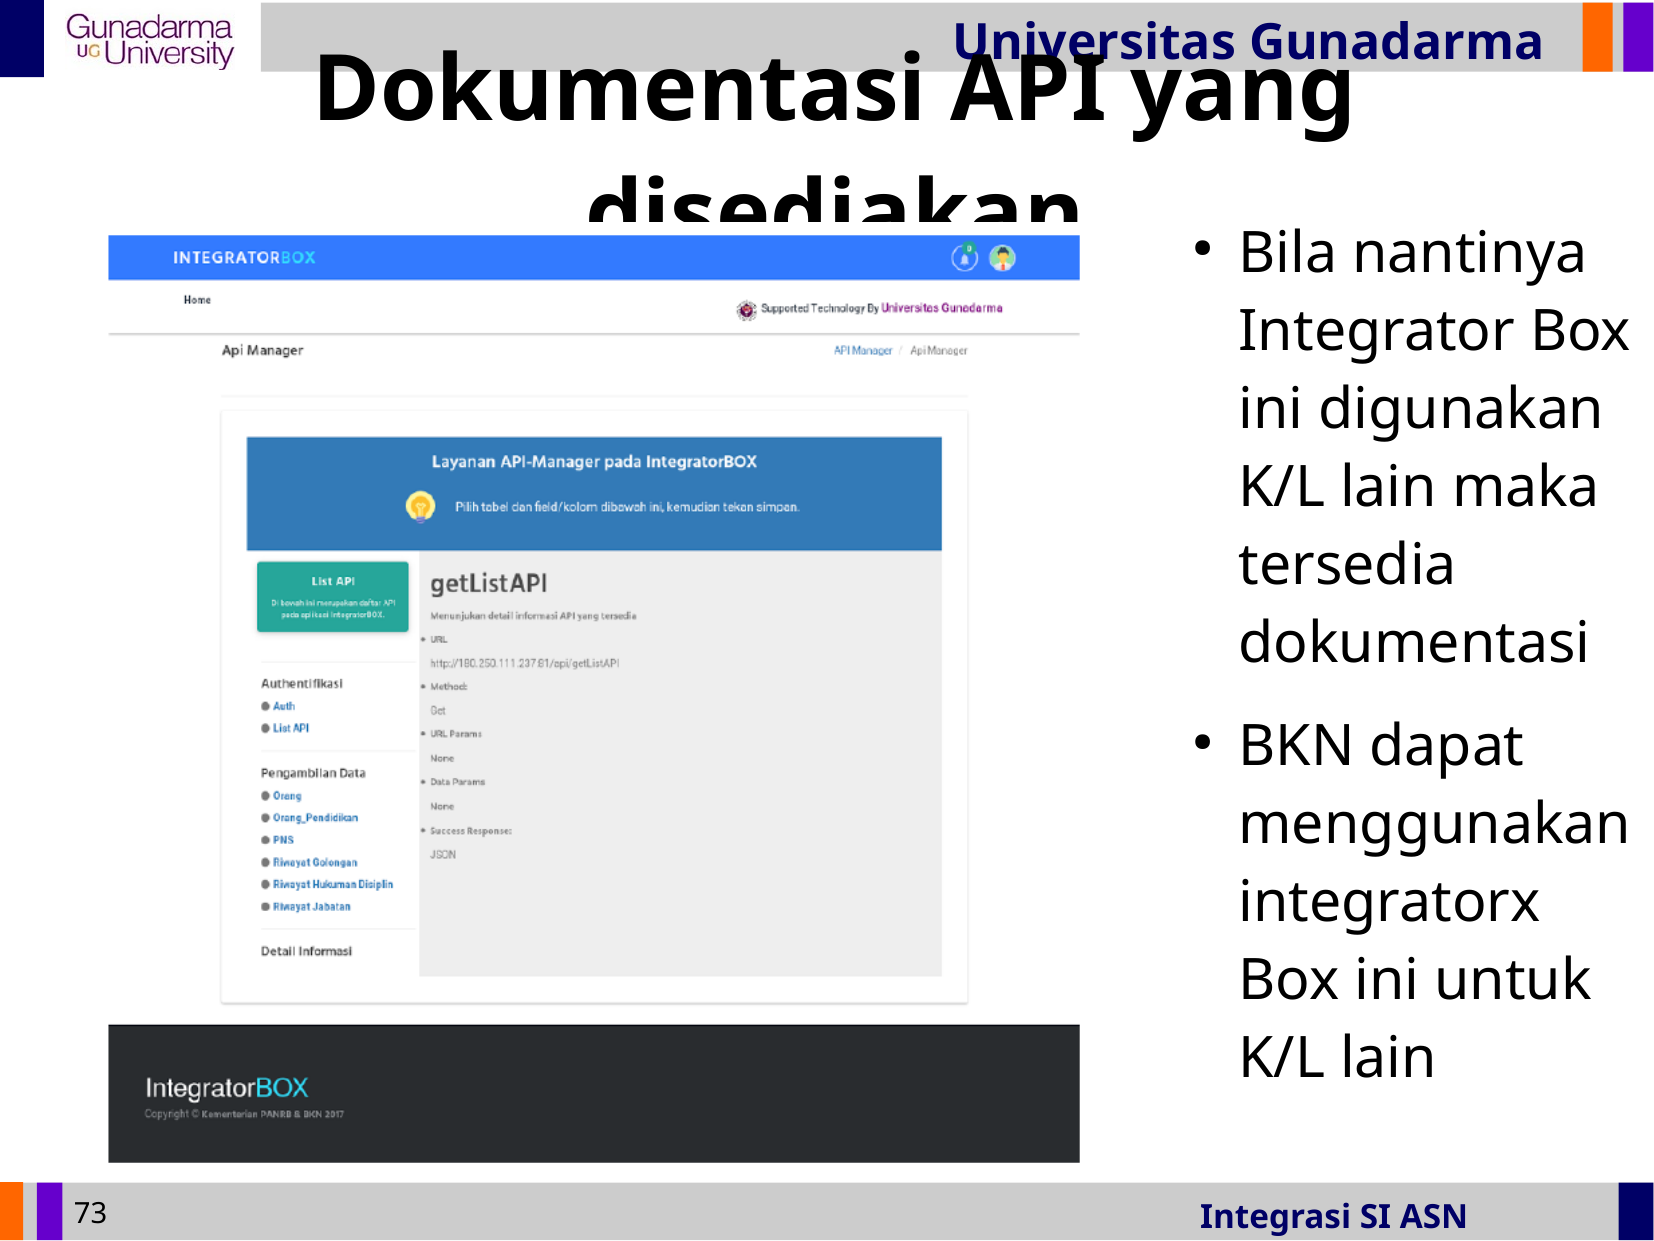

# Dokumentasi API yang disediakan
Bila nantinya Integrator Box ini digunakan K/L lain maka tersedia dokumentasi
BKN dapat menggunakan integratorx Box ini untuk K/L lain